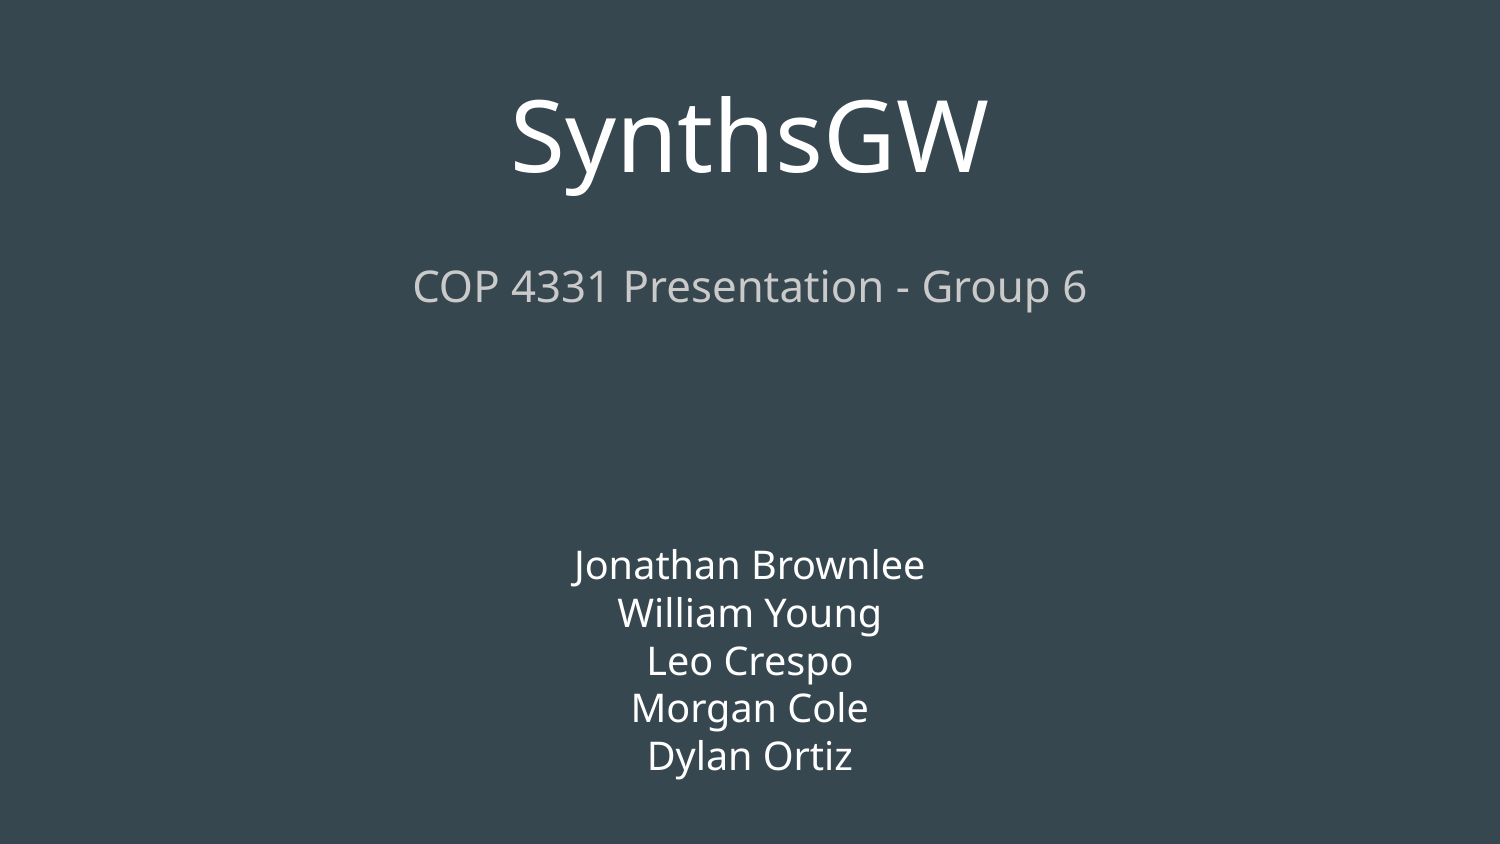

SynthsGW
COP 4331 Presentation - Group 6
Jonathan Brownlee
William Young
Leo Crespo
Morgan Cole
Dylan Ortiz